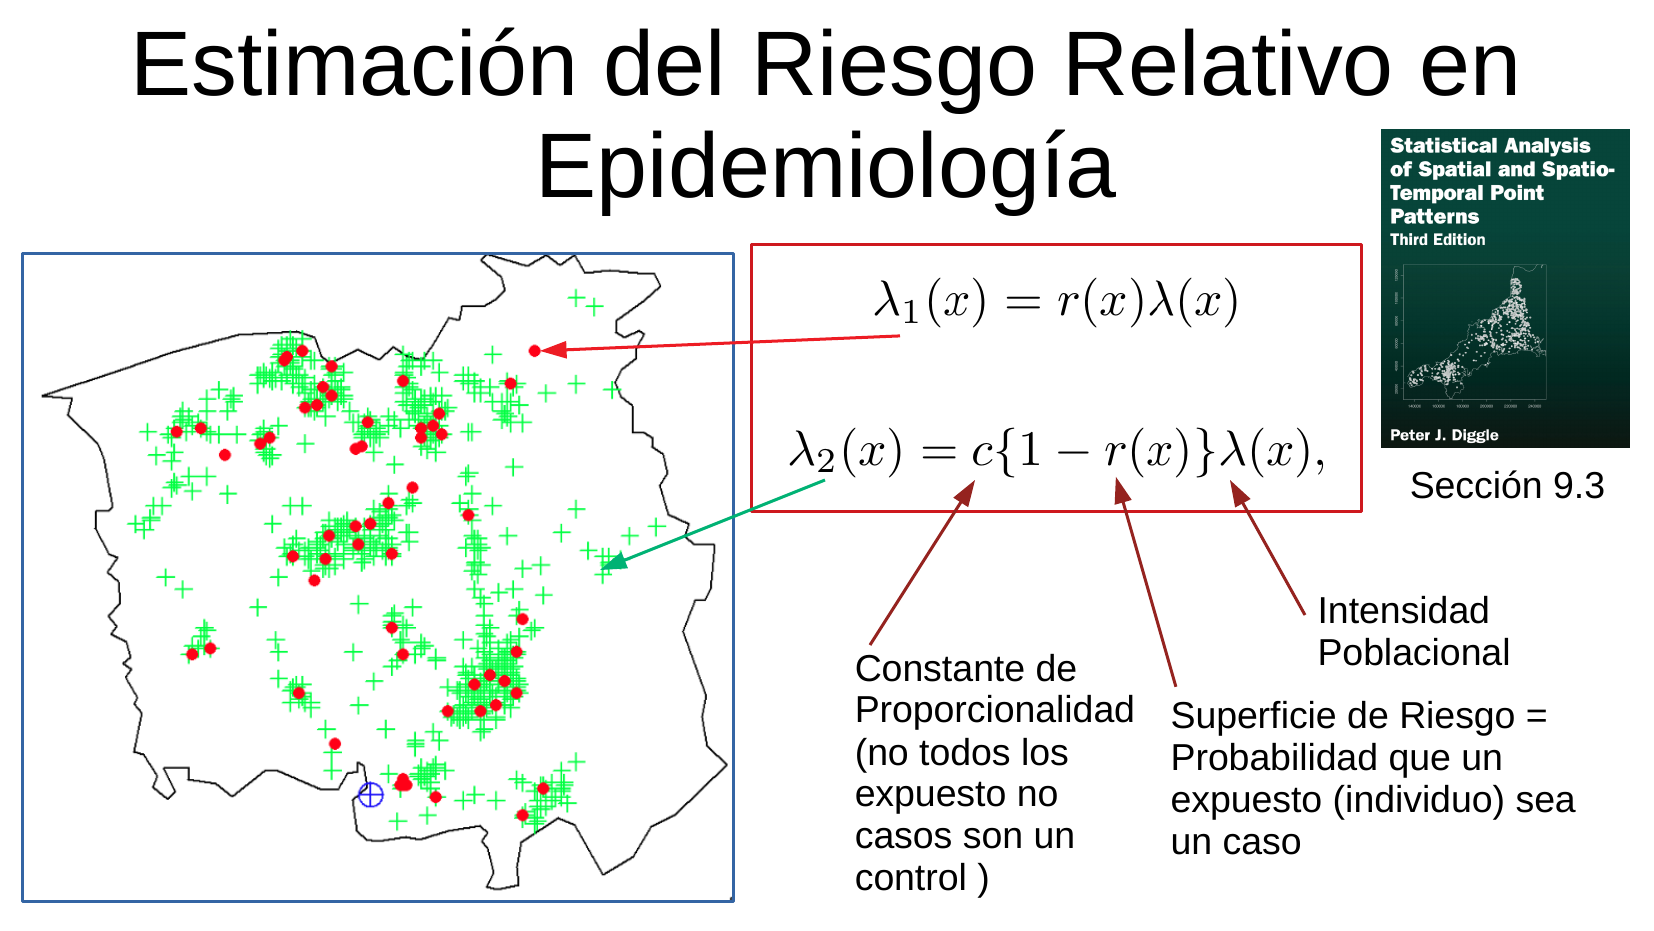

# Estimación del Riesgo Relativo en Epidemiología
Sección 9.3
Intensidad Poblacional
Constante de Proporcionalidad (no todos los expuesto no casos son un control )
Superficie de Riesgo = Probabilidad que un expuesto (individuo) sea un caso